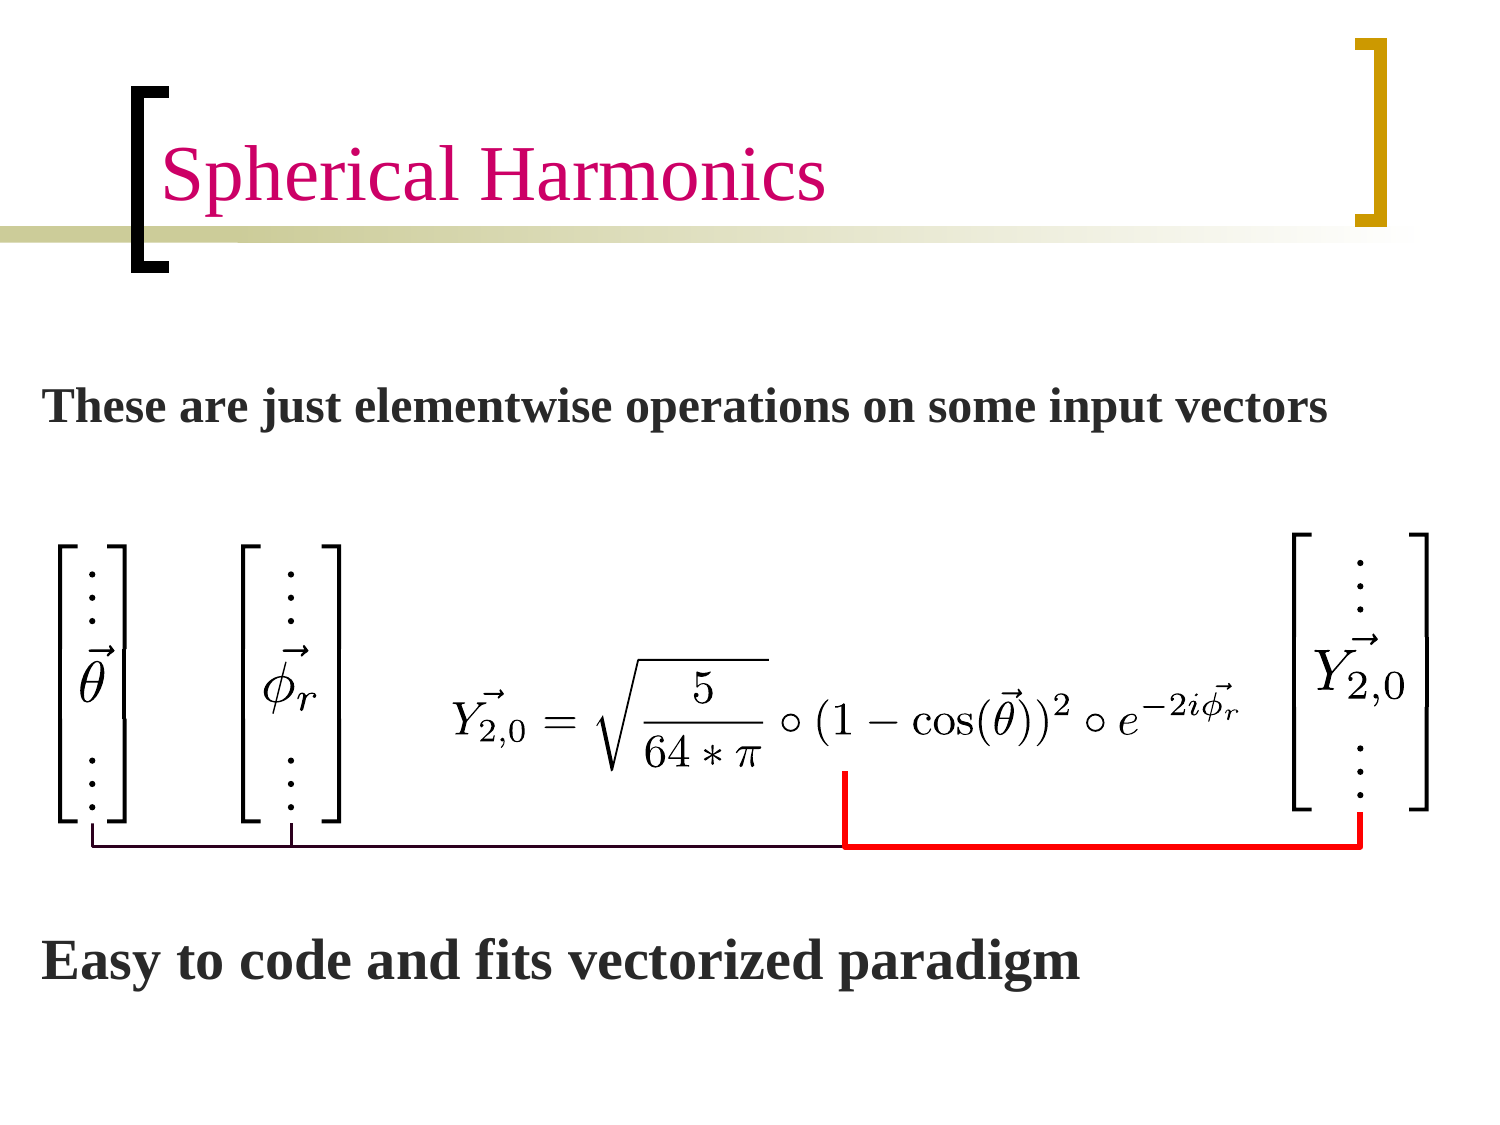

# Spherical Harmonics
These are just elementwise operations on some input vectors
Easy to code and fits vectorized paradigm